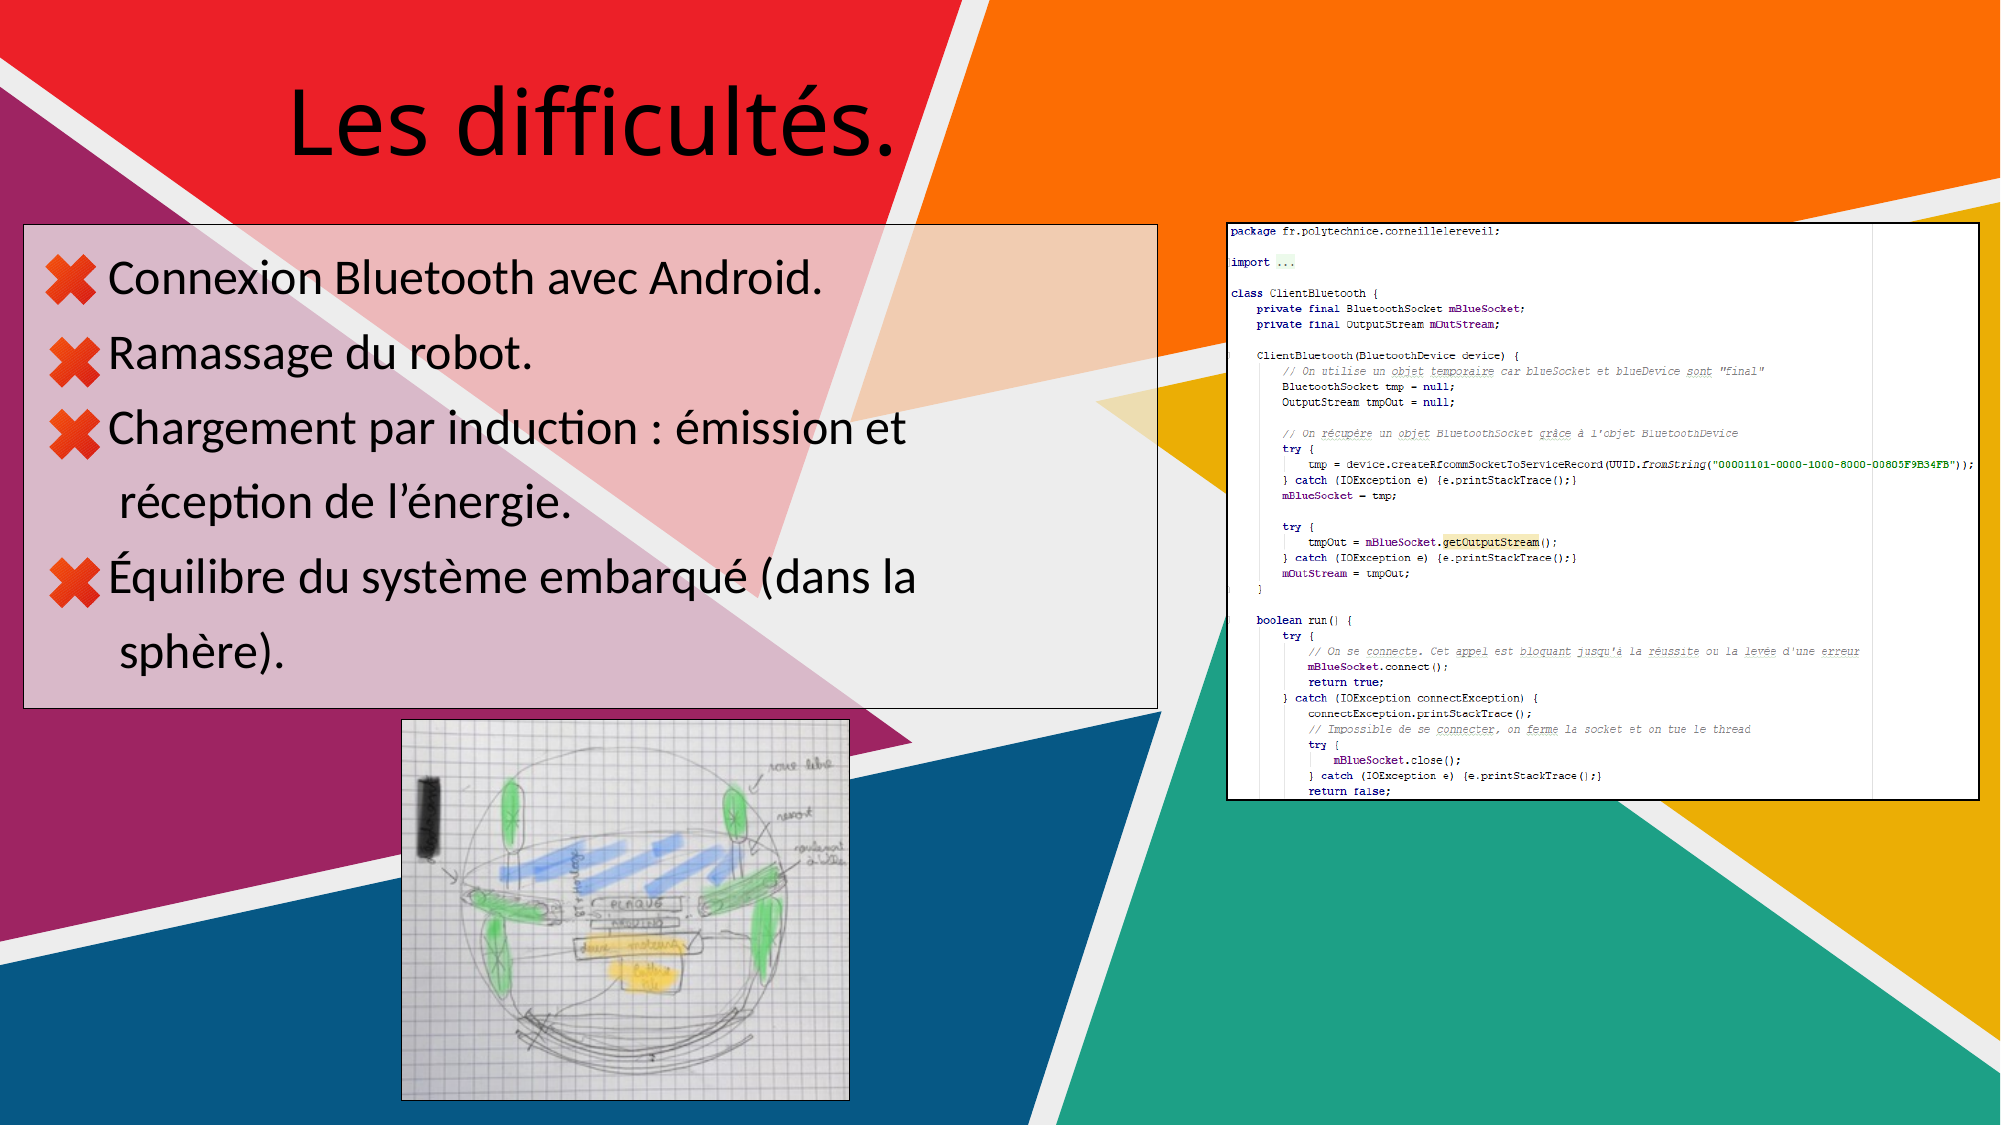

# Les difficultés.
 Connexion Bluetooth avec Android.
 Ramassage du robot.
 Chargement par induction : émission et
 réception de l’énergie.
 Équilibre du système embarqué (dans la
 sphère).